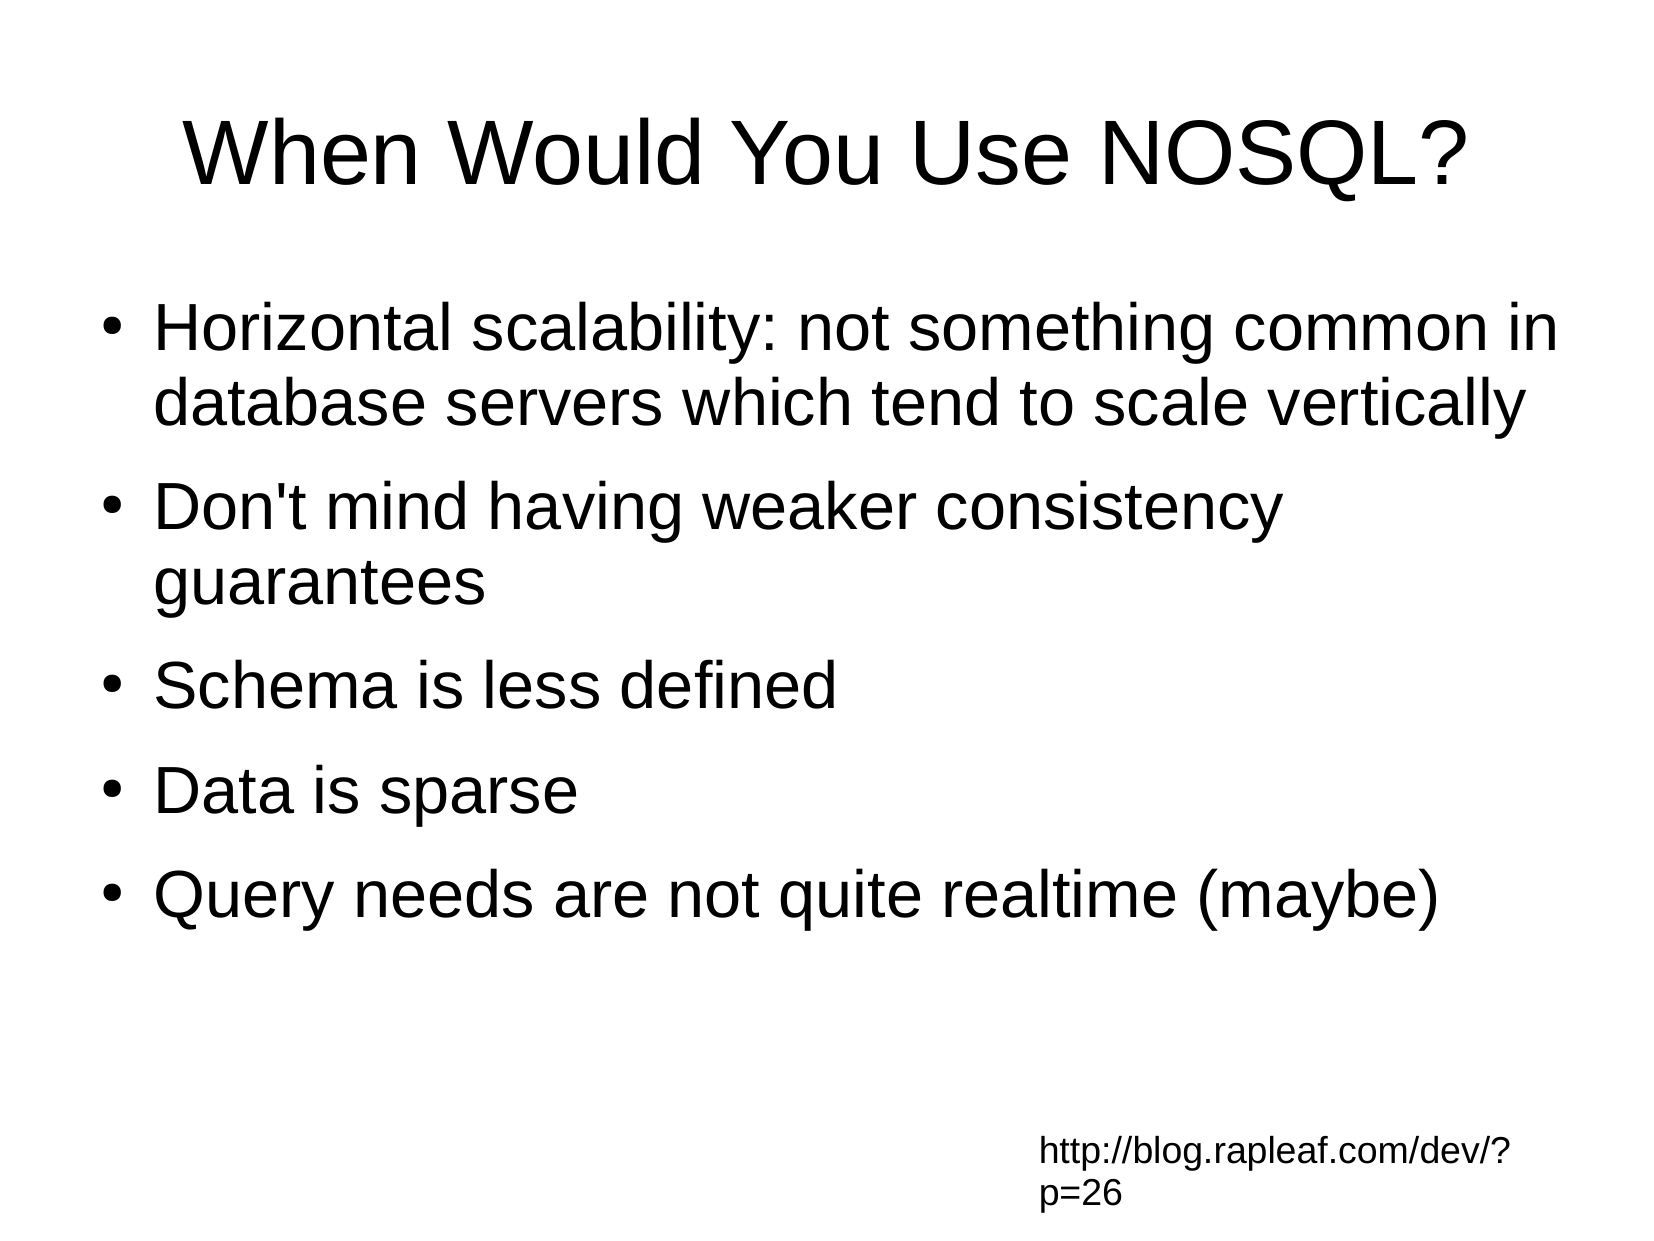

# When Would You Use NOSQL?
Horizontal scalability: not something common in database servers which tend to scale vertically
Don't mind having weaker consistency guarantees
Schema is less defined
Data is sparse
Query needs are not quite realtime (maybe)
http://blog.rapleaf.com/dev/?p=26